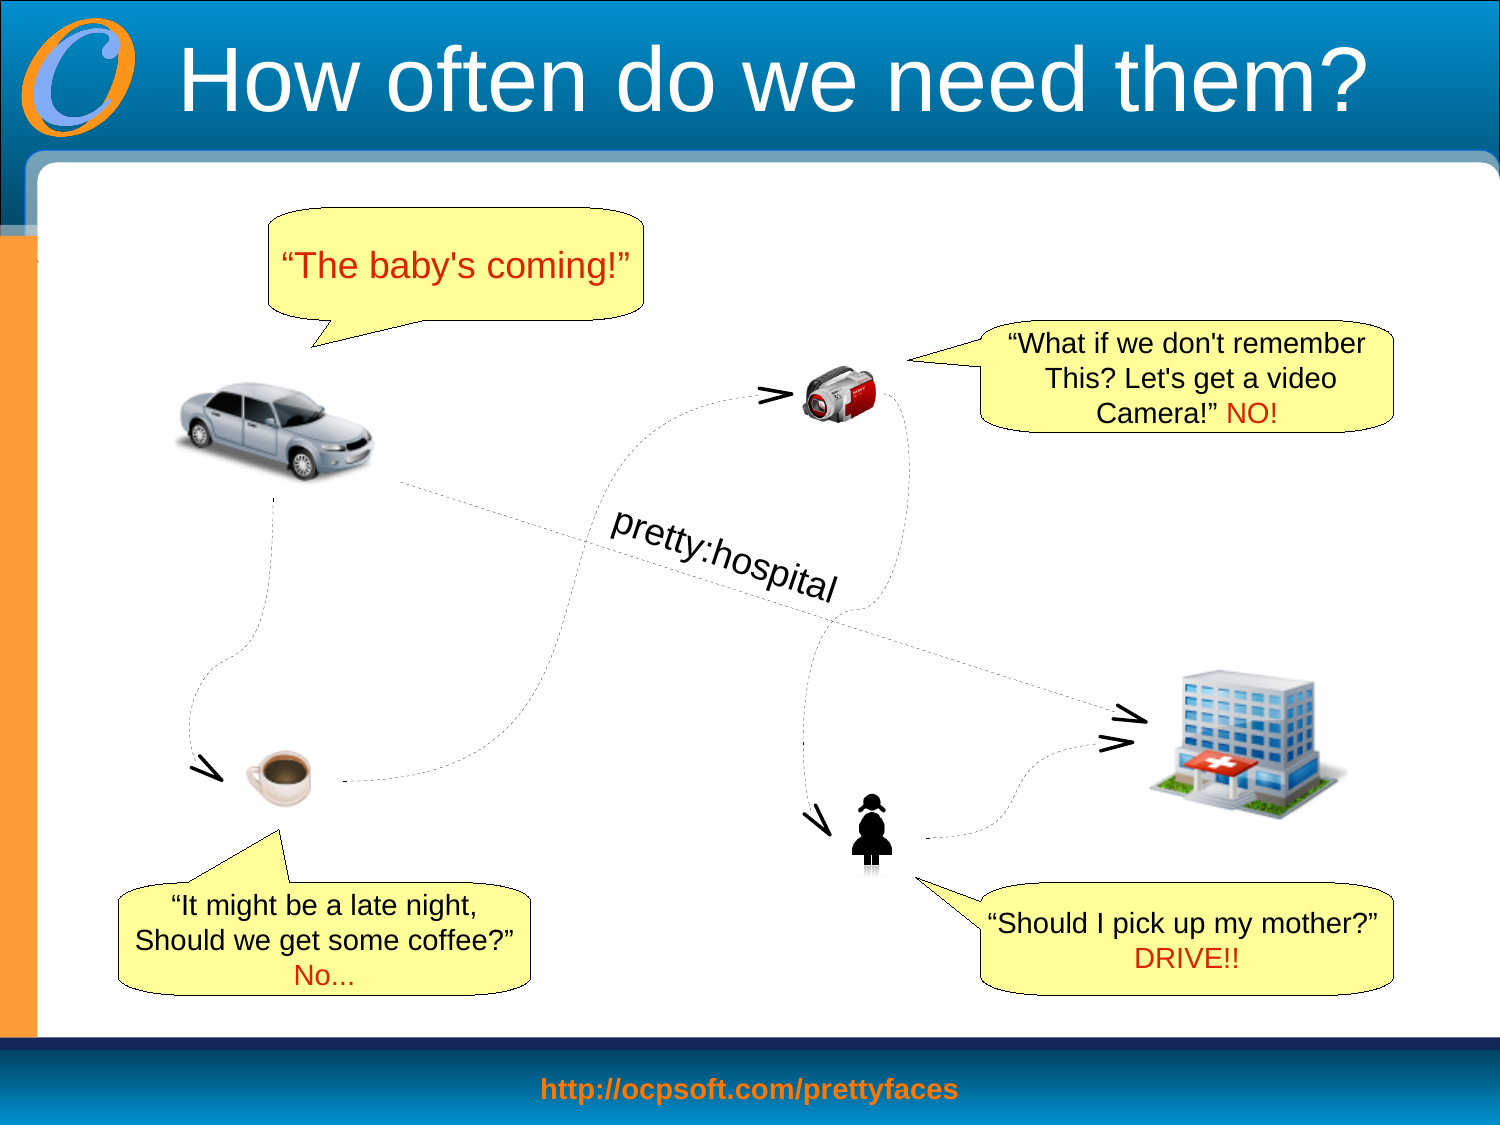

# How often do we need them?
“The baby's coming!”
“What if we don't remember
 This? Let's get a video
Camera!” NO!
pretty:hospital
“It might be a late night,
Should we get some coffee?”
No...
“Should I pick up my mother?”
DRIVE!!